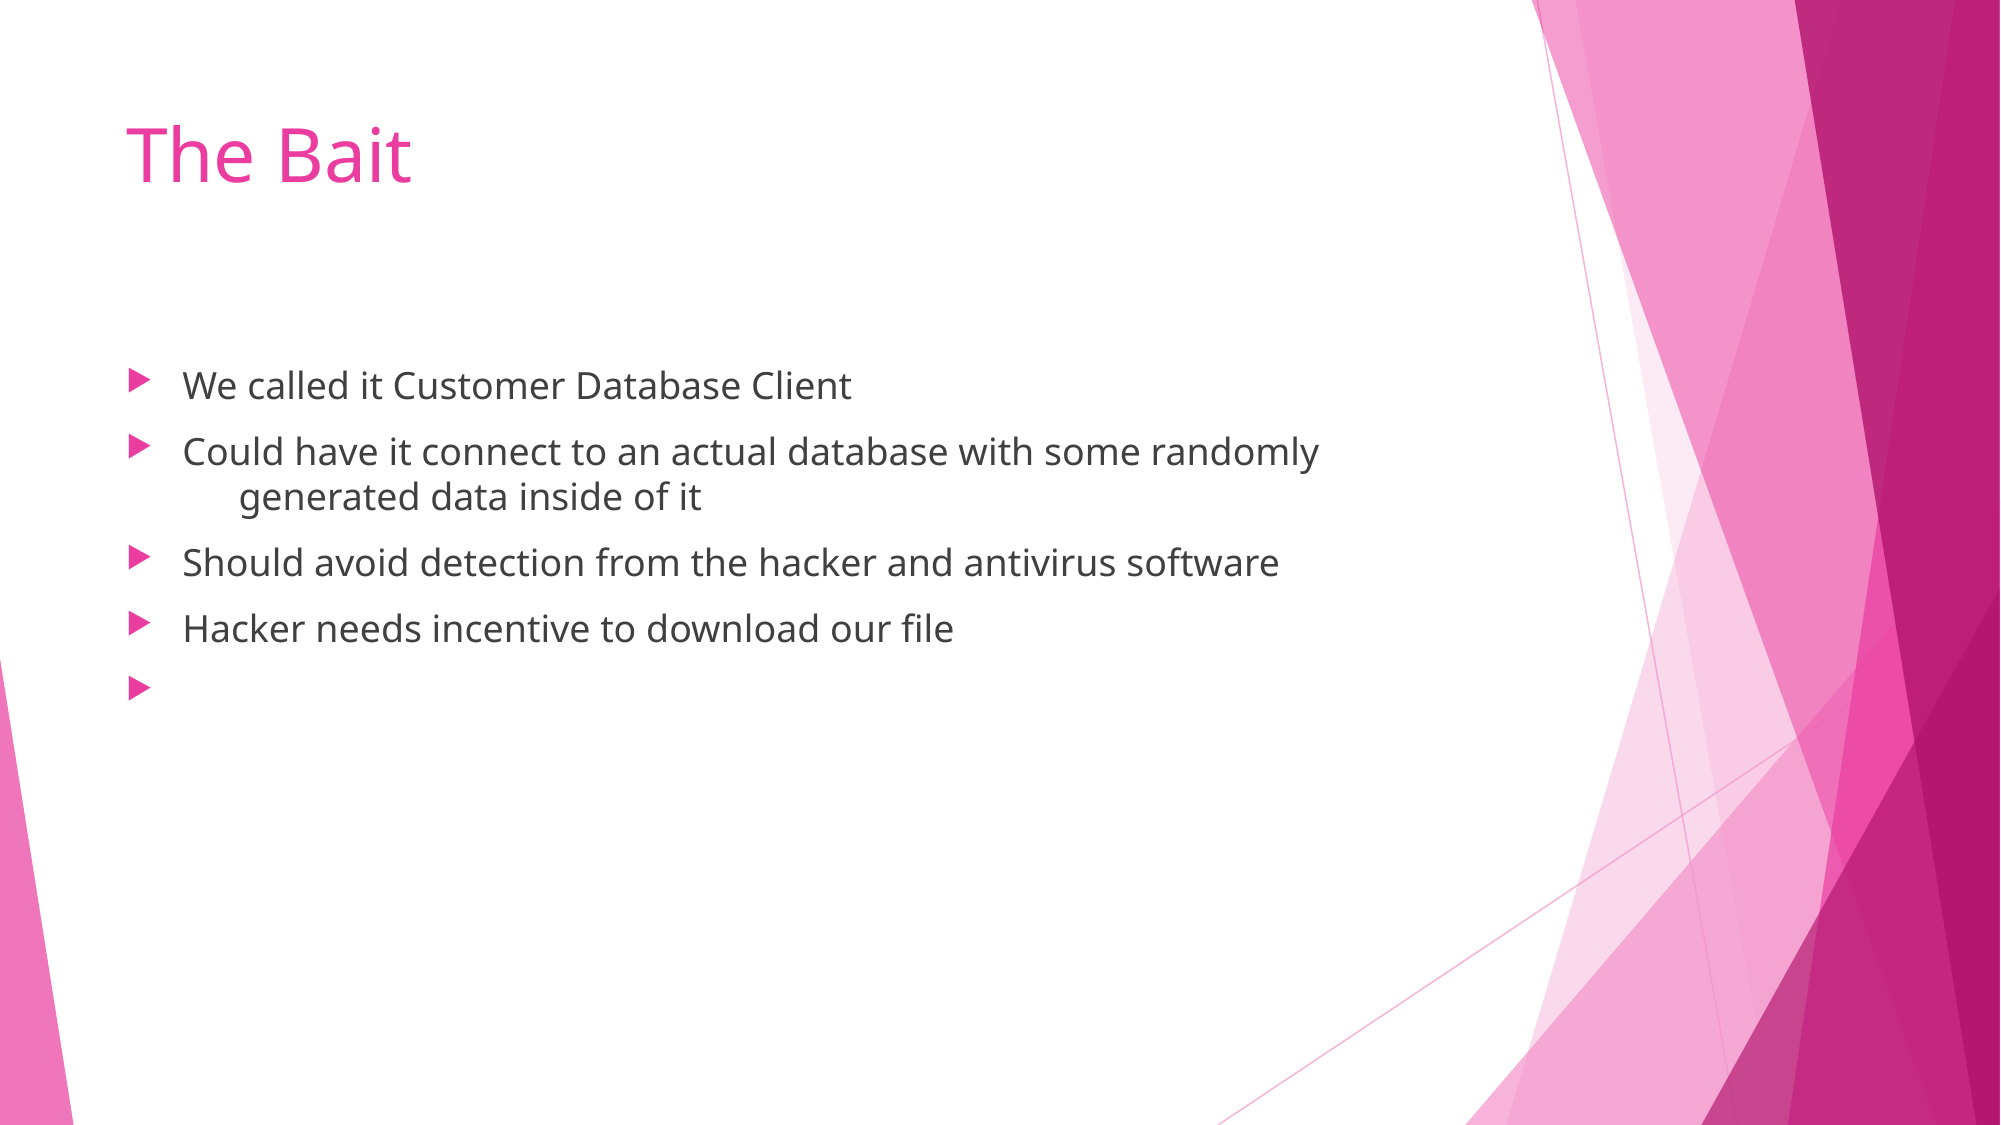

# The Bait
We called it Customer Database Client
Could have it connect to an actual database with some randomly generated data inside of it
Should avoid detection from the hacker and antivirus software
Hacker needs incentive to download our file